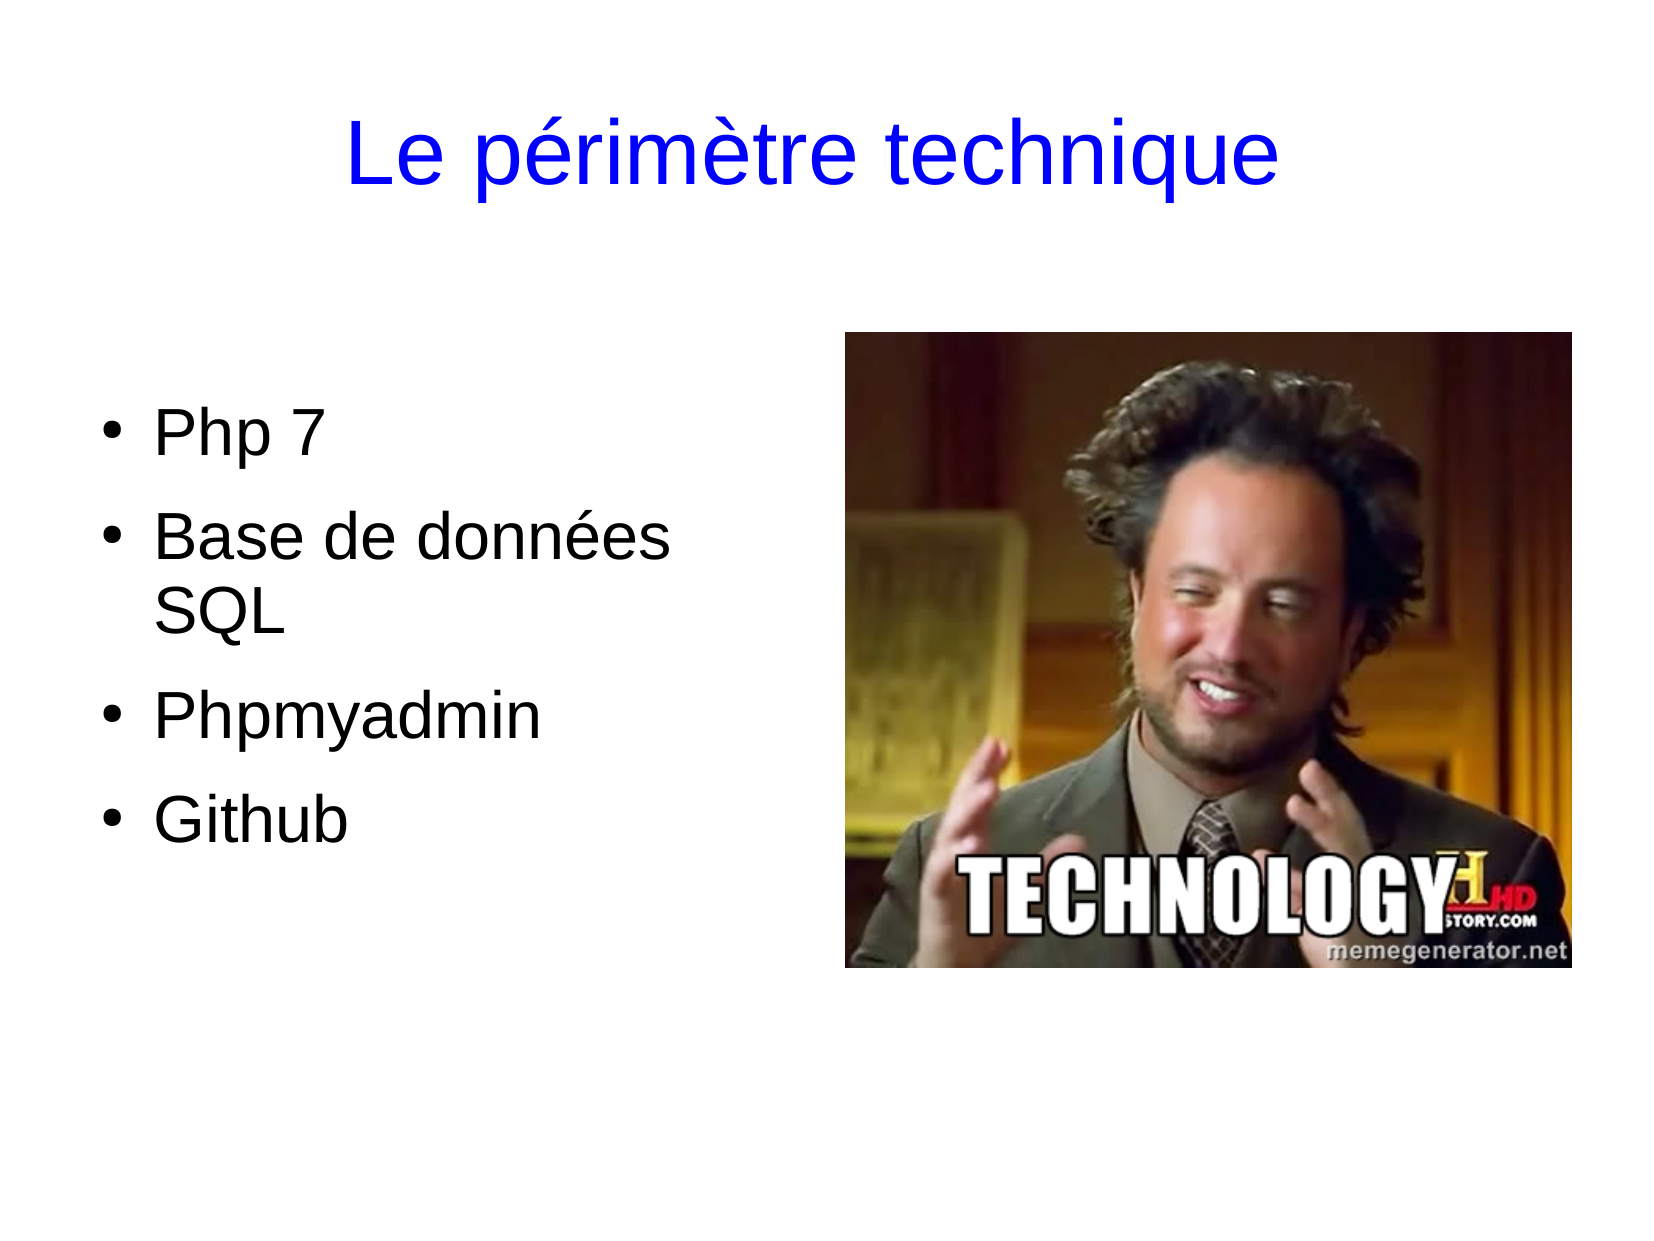

# Le périmètre technique
Php 7
Base de données SQL
Phpmyadmin
Github